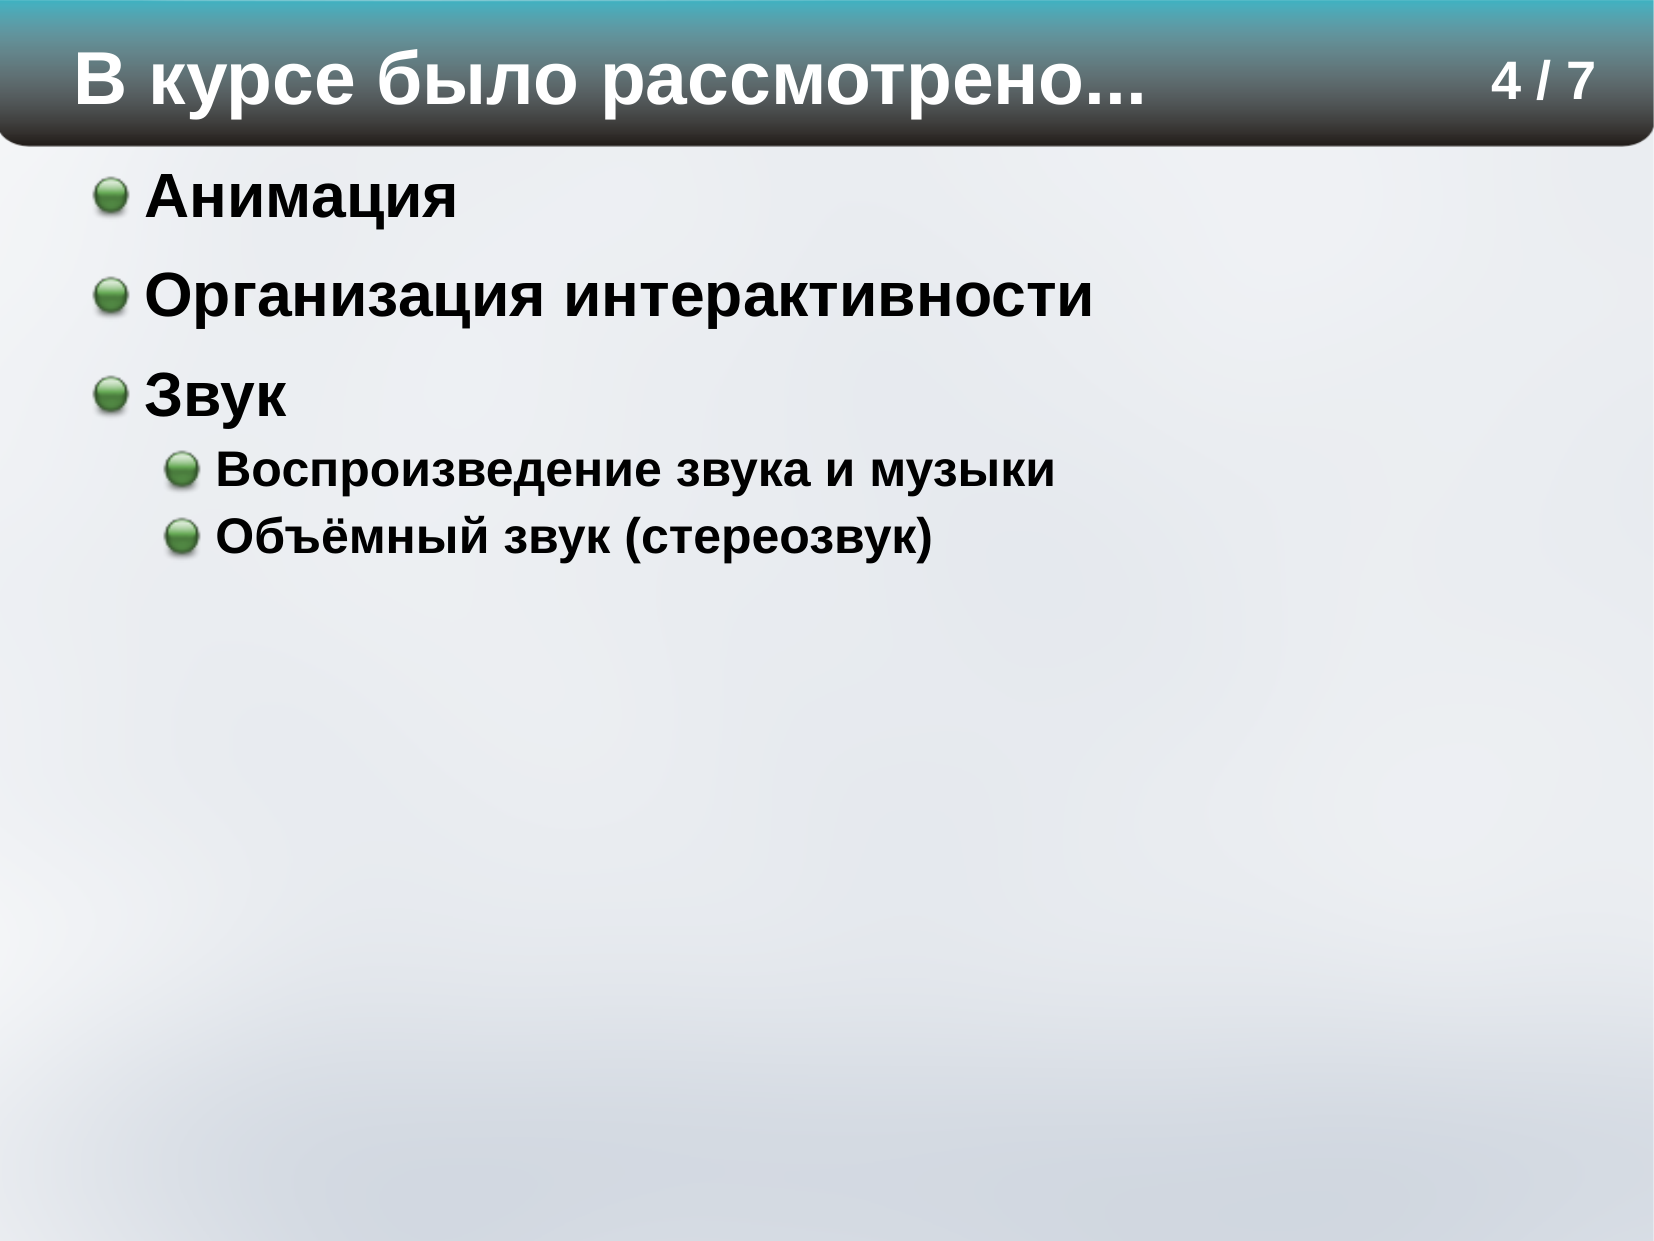

В курсе было рассмотрено...
Анимация
Организация интерактивности
Звук
Воспроизведение звука и музыки
Объёмный звук (стереозвук)